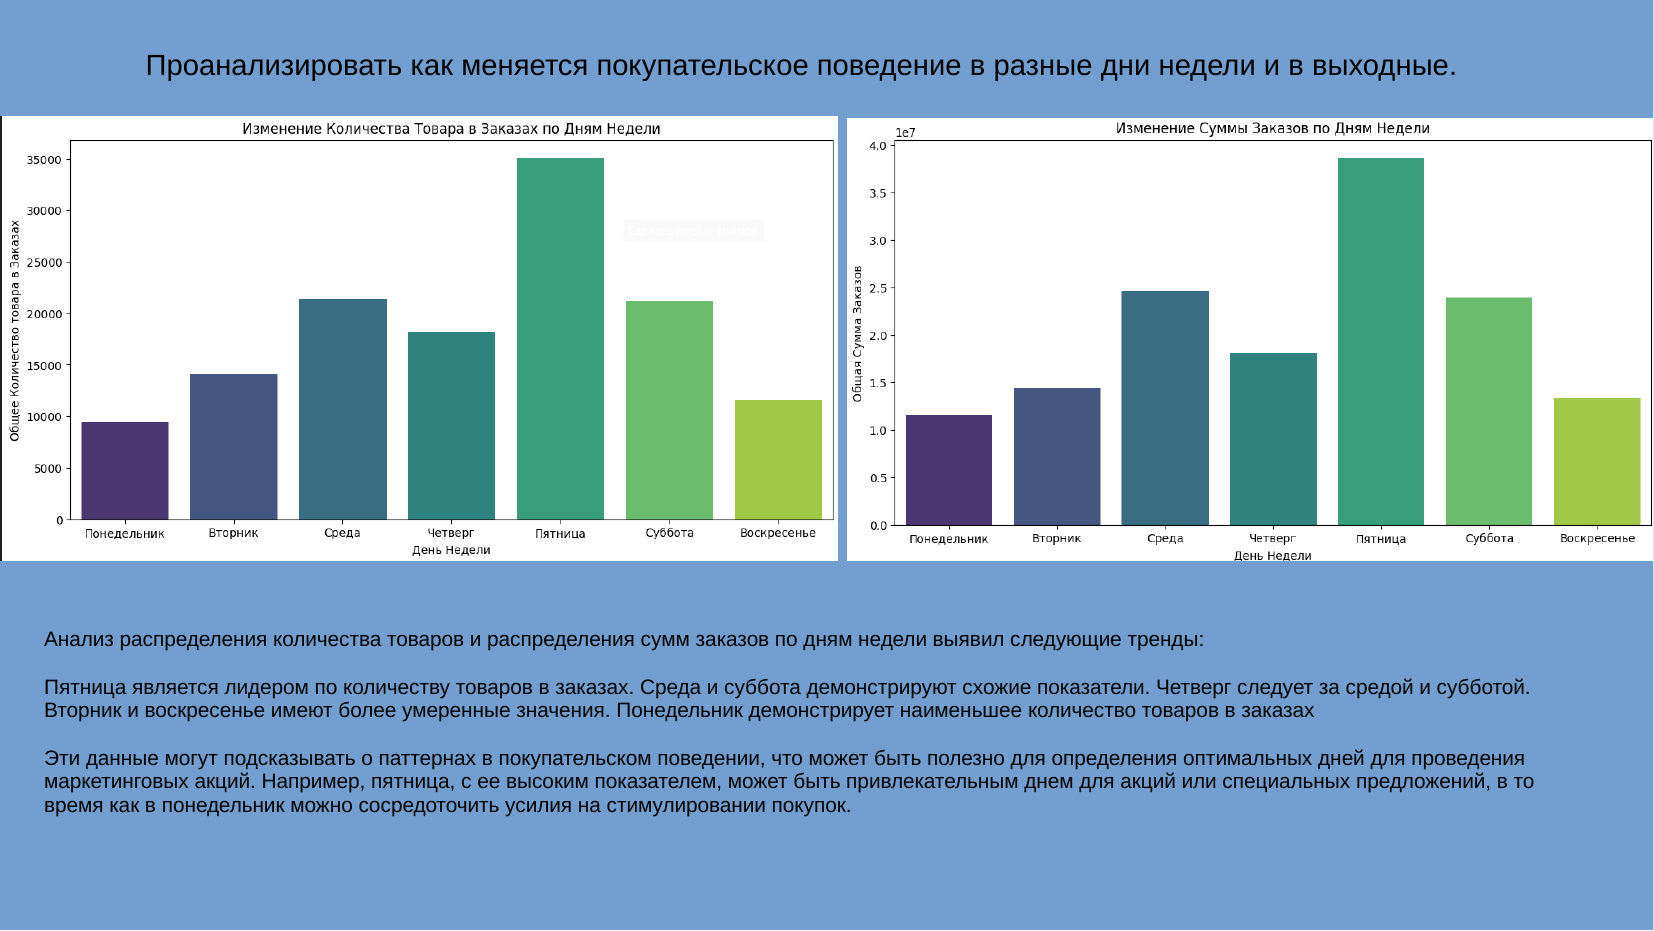

# Проанализировать как меняется покупательское поведение в разные дни недели и в выходные.
Анализ распределения количества товаров и распределения сумм заказов по дням недели выявил следующие тренды:
Пятница является лидером по количеству товаров в заказах. Среда и суббота демонстрируют схожие показатели. Четверг следует за средой и субботой. Вторник и воскресенье имеют более умеренные значения. Понедельник демонстрирует наименьшее количество товаров в заказах
Эти данные могут подсказывать о паттернах в покупательском поведении, что может быть полезно для определения оптимальных дней для проведения маркетинговых акций. Например, пятница, с ее высоким показателем, может быть привлекательным днем для акций или специальных предложений, в то время как в понедельник можно сосредоточить усилия на стимулировании покупок.
5